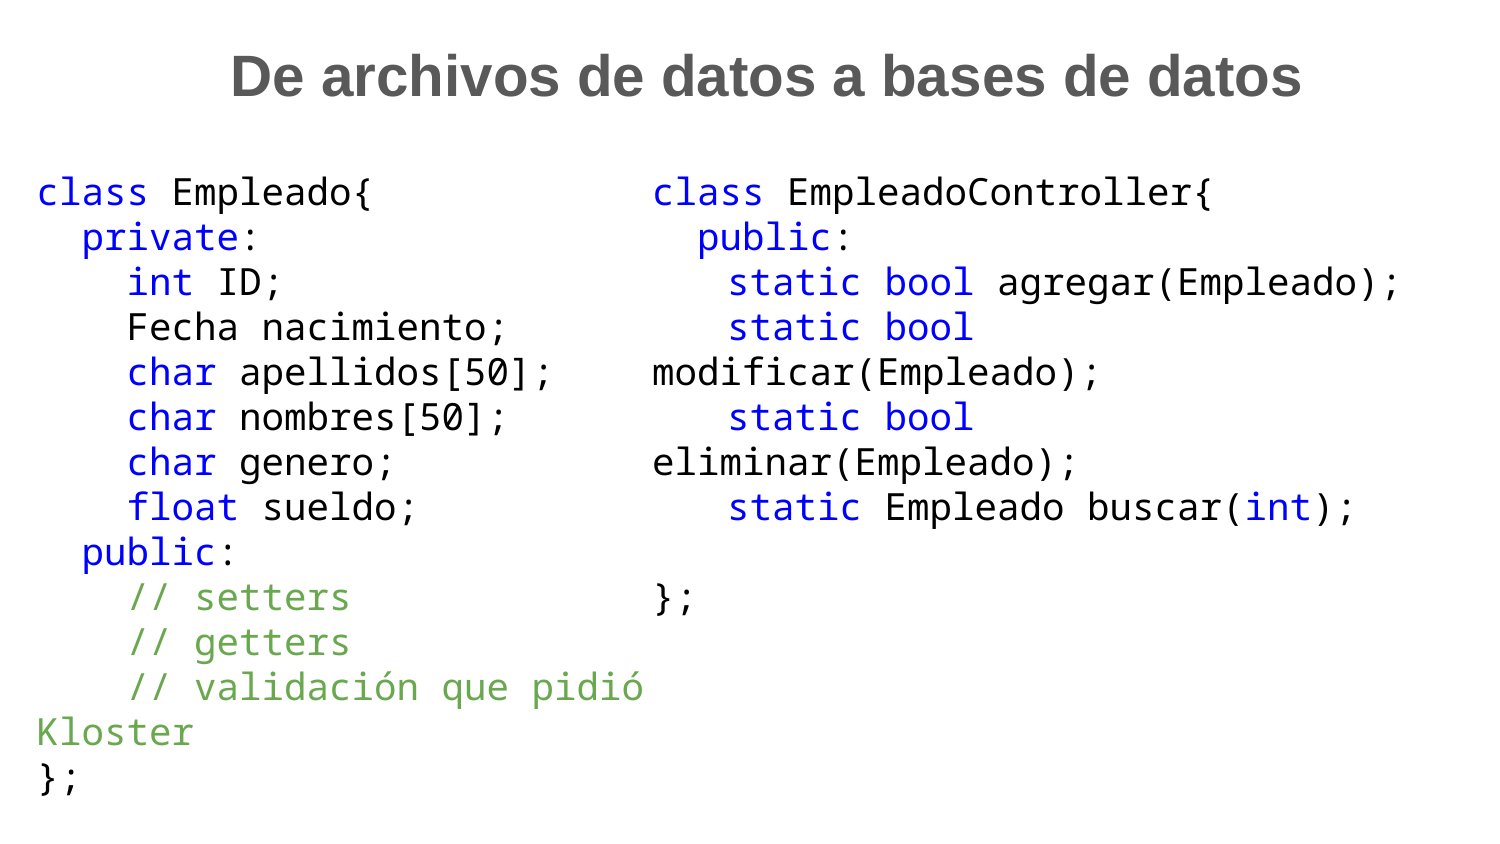

# De archivos de datos a bases de datos
class Empleado{
 private:
 int ID;
 Fecha nacimiento;
 char apellidos[50];
 char nombres[50];
 char genero;
 float sueldo;
 public:
 // setters
 // getters
 // validación que pidió Kloster
};
class EmpleadoController{
 public:
static bool agregar(Empleado);
	static bool modificar(Empleado);
	static bool eliminar(Empleado);
	static Empleado buscar(int);
};